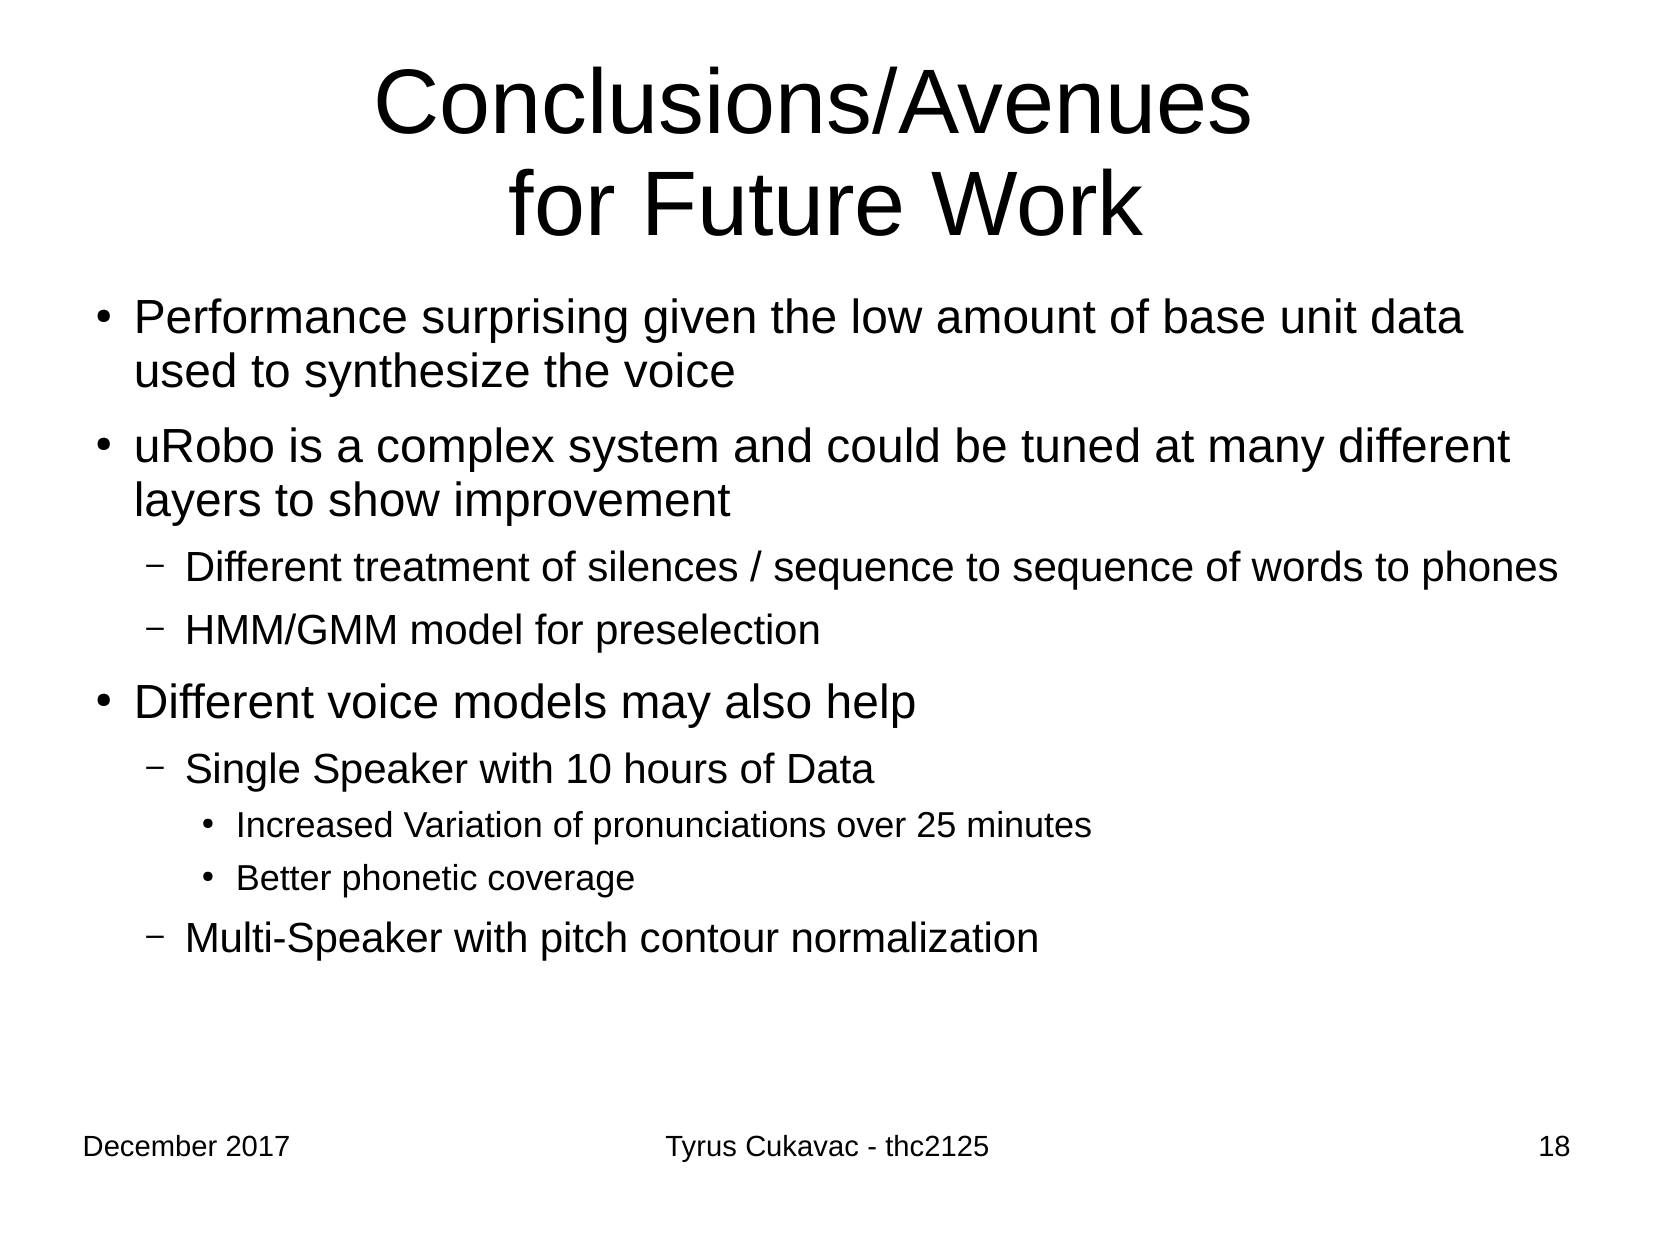

# Conclusions/Avenues for Future Work
Performance surprising given the low amount of base unit data used to synthesize the voice
uRobo is a complex system and could be tuned at many different layers to show improvement
Different treatment of silences / sequence to sequence of words to phones
HMM/GMM model for preselection
Different voice models may also help
Single Speaker with 10 hours of Data
Increased Variation of pronunciations over 25 minutes
Better phonetic coverage
Multi-Speaker with pitch contour normalization
December 2017
Tyrus Cukavac - thc2125
18